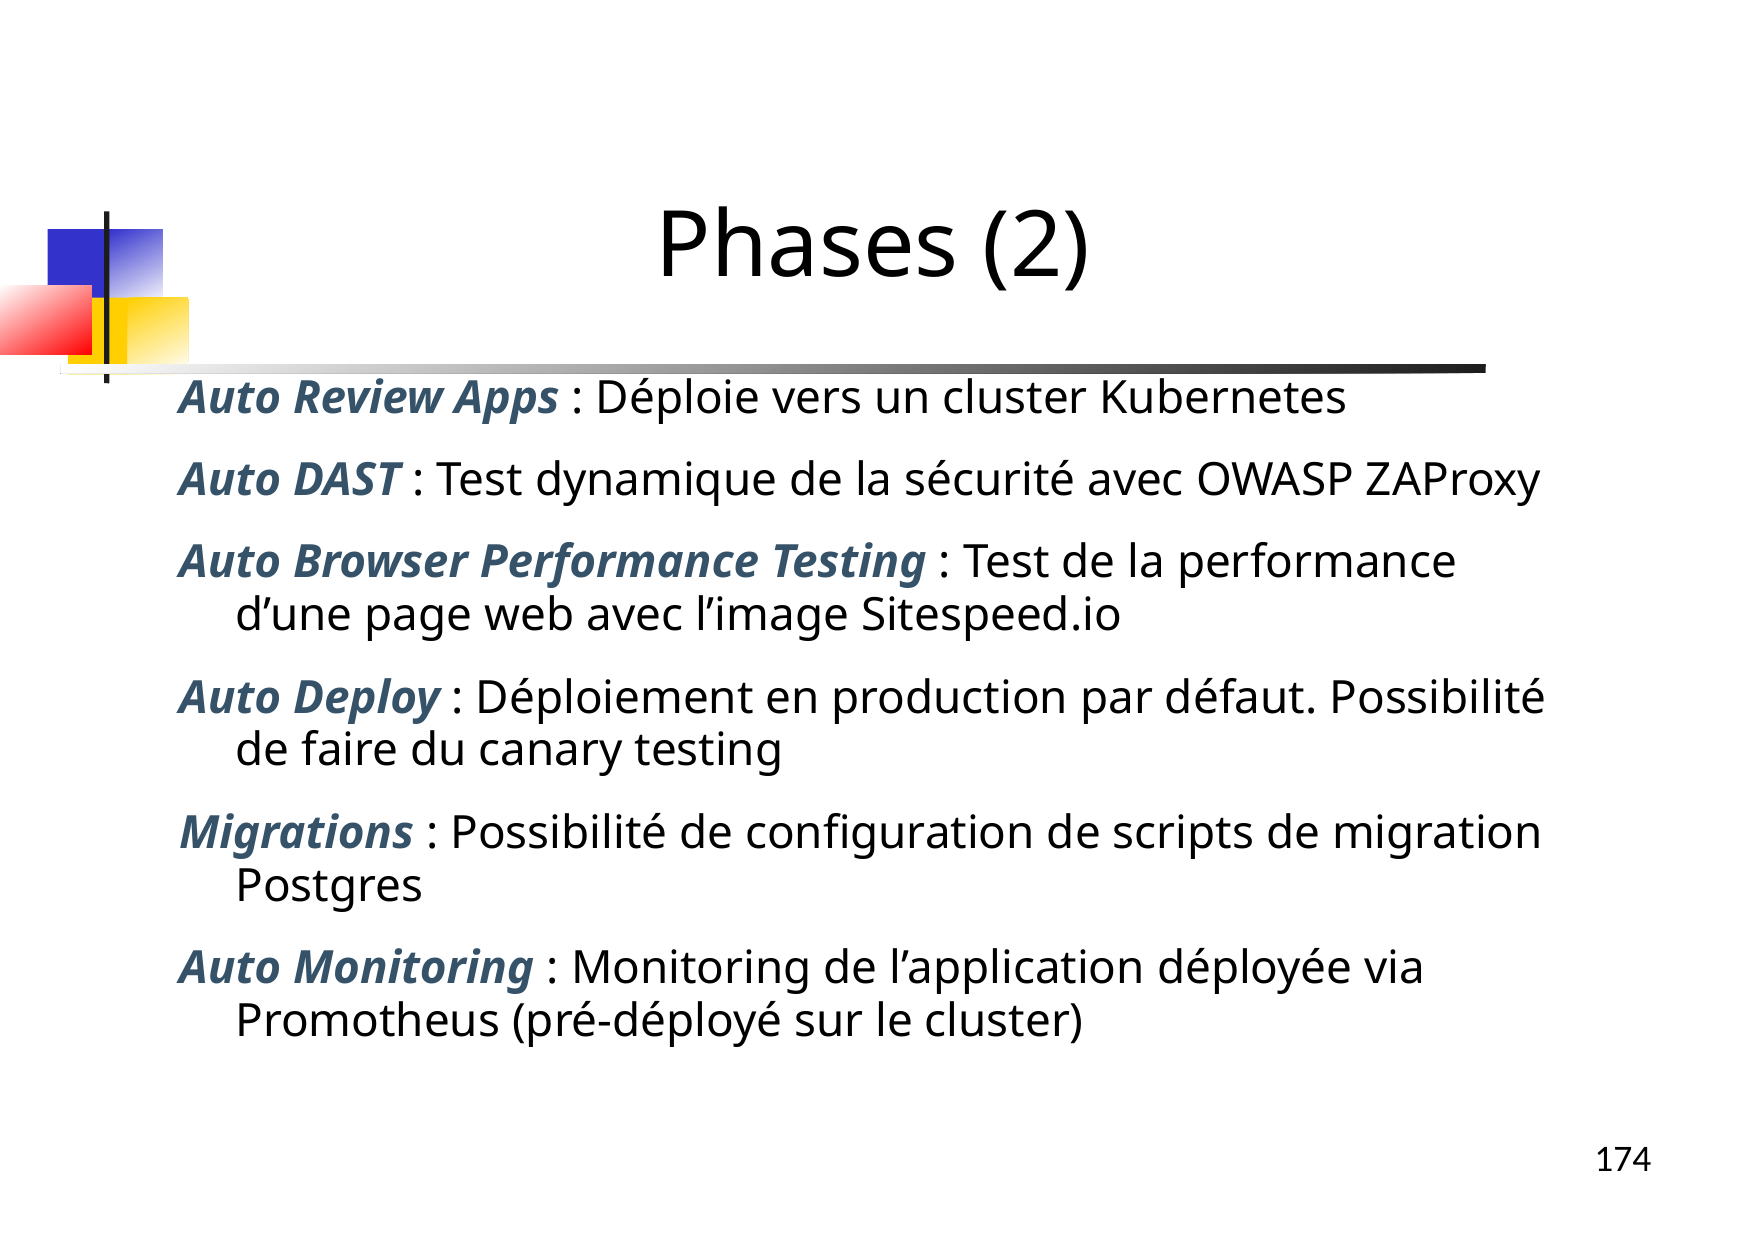

# Phases (2)
Auto Review Apps : Déploie vers un cluster Kubernetes
Auto DAST : Test dynamique de la sécurité avec OWASP ZAProxy
Auto Browser Performance Testing : Test de la performance d’une page web avec l’image Sitespeed.io
Auto Deploy : Déploiement en production par défaut. Possibilité de faire du canary testing
Migrations : Possibilité de configuration de scripts de migration Postgres
Auto Monitoring : Monitoring de l’application déployée via Promotheus (pré-déployé sur le cluster)